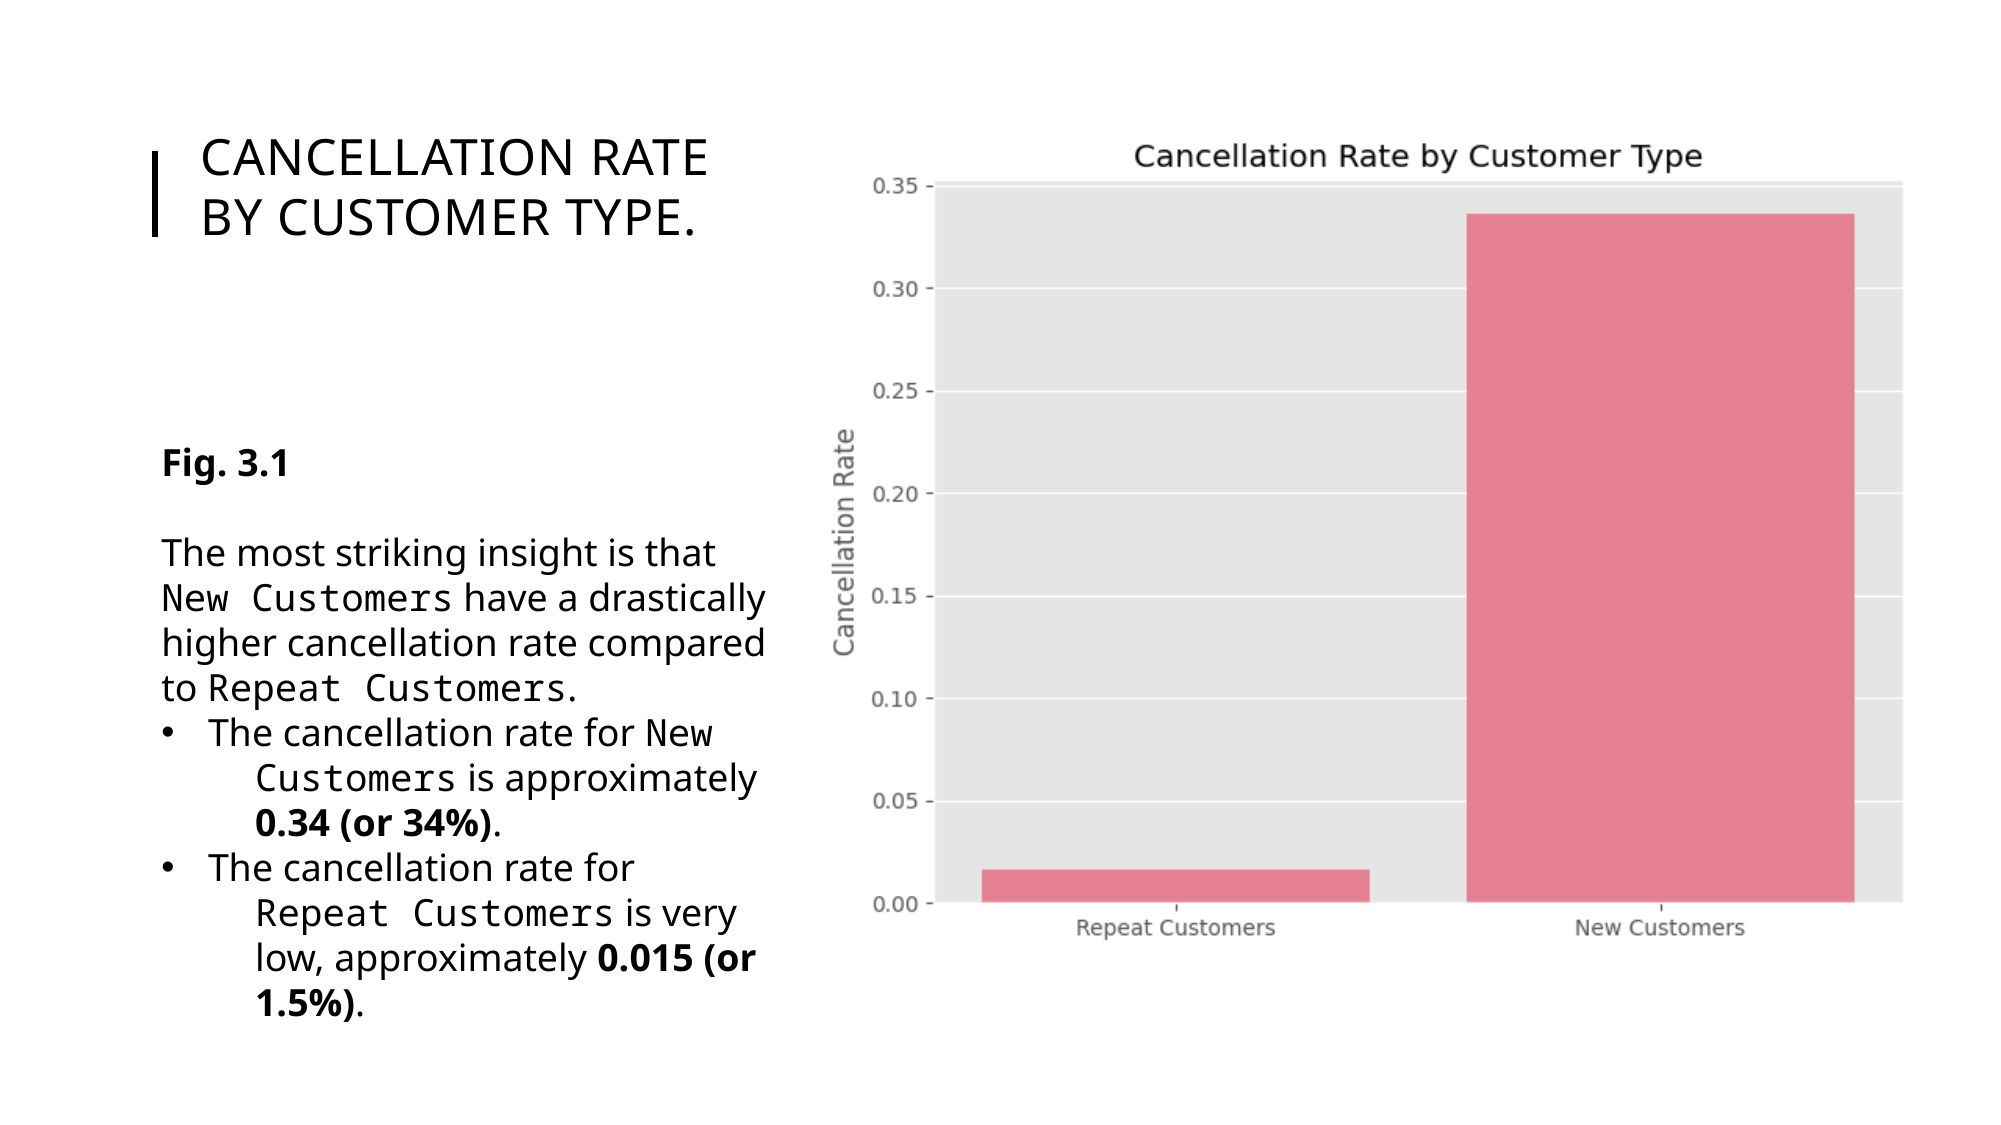

# Quote
Cancellation rate by customer type.
Fig. 3.1
The most striking insight is that New Customers have a drastically higher cancellation rate compared to Repeat Customers.
The cancellation rate for New Customers is approximately 0.34 (or 34%).
The cancellation rate for Repeat Customers is very low, approximately 0.015 (or 1.5%).